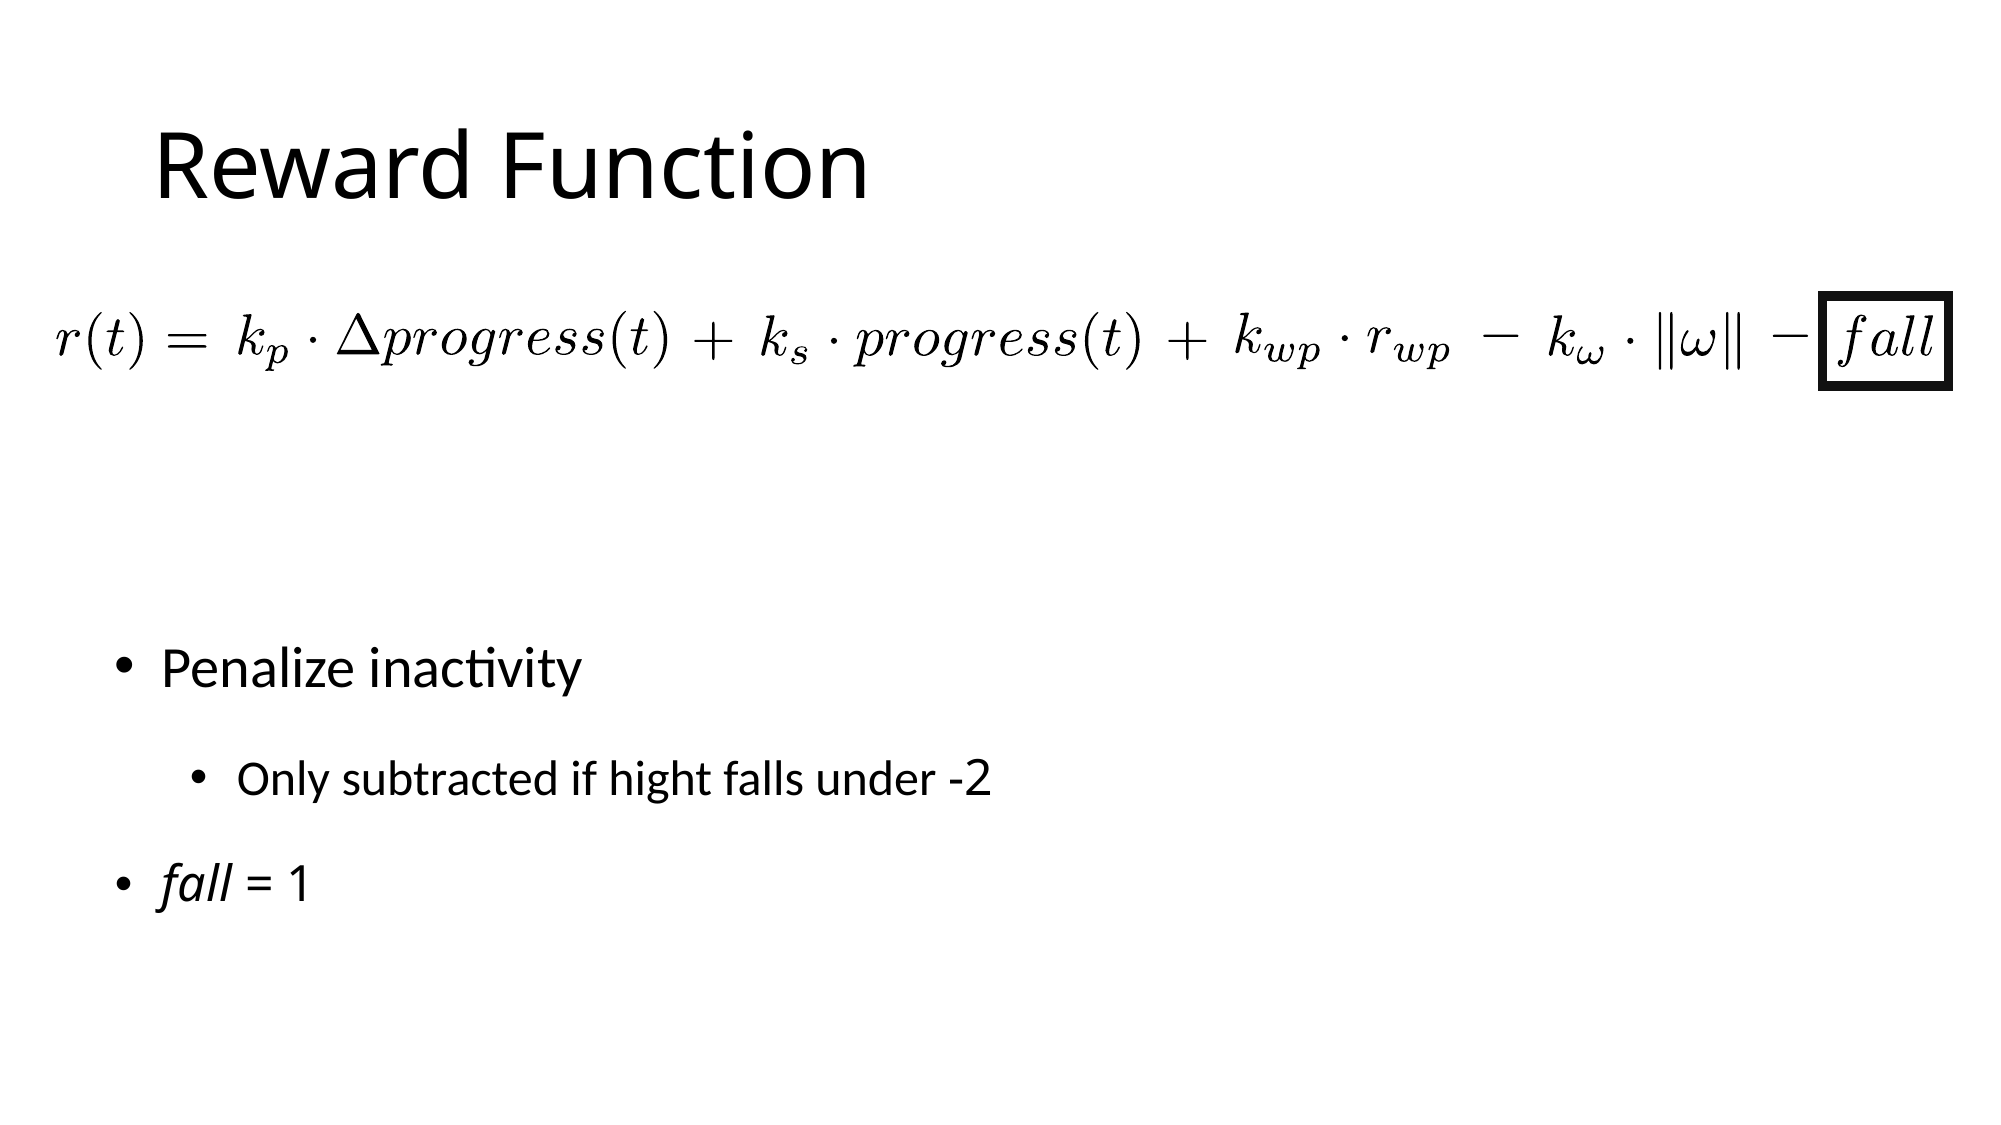

# Reward Function
Penalize inactivity
Only subtracted if hight falls under -2
fall = 1